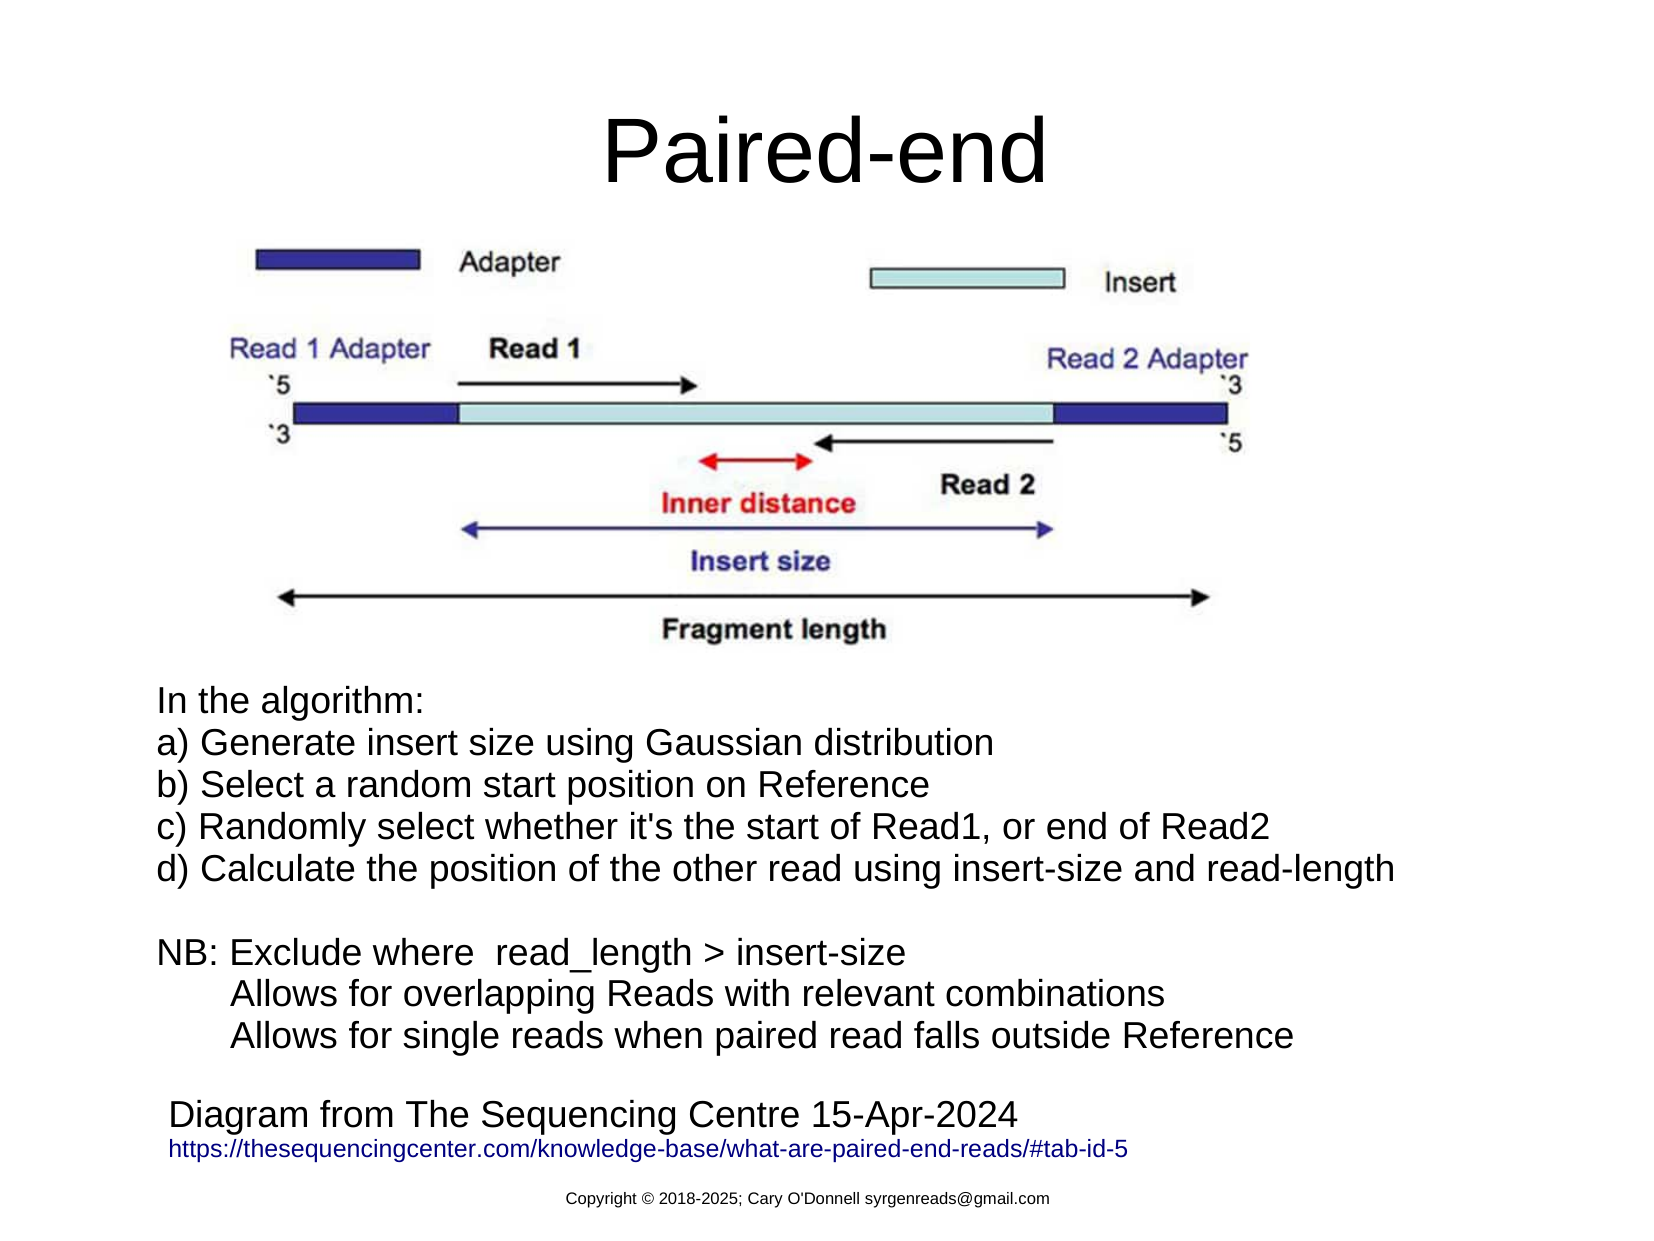

# Paired-end
In the algorithm:
a) Generate insert size using Gaussian distribution
b) Select a random start position on Reference
c) Randomly select whether it's the start of Read1, or end of Read2
d) Calculate the position of the other read using insert-size and read-length
NB: Exclude where read_length > insert-size
	Allows for overlapping Reads with relevant combinations
 Allows for single reads when paired read falls outside Reference
Diagram from The Sequencing Centre 15-Apr-2024 https://thesequencingcenter.com/knowledge-base/what-are-paired-end-reads/#tab-id-5